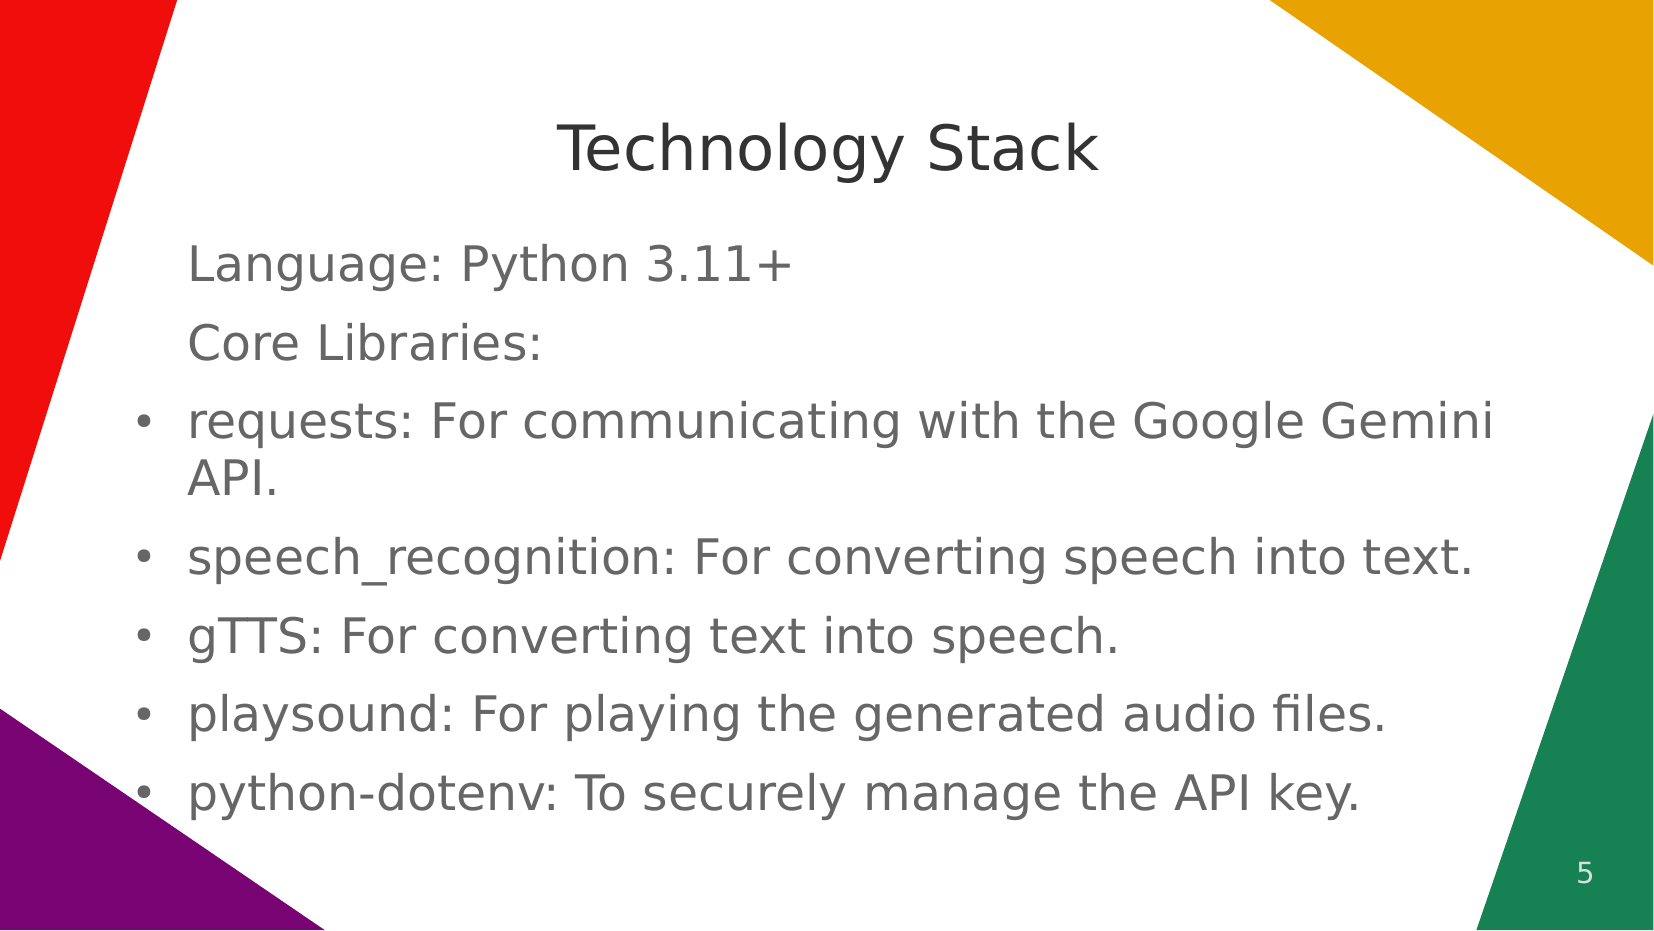

# Technology Stack
Language: Python 3.11+
Core Libraries:
requests: For communicating with the Google Gemini API.
speech_recognition: For converting speech into text.
gTTS: For converting text into speech.
playsound: For playing the generated audio files.
python-dotenv: To securely manage the API key.
5